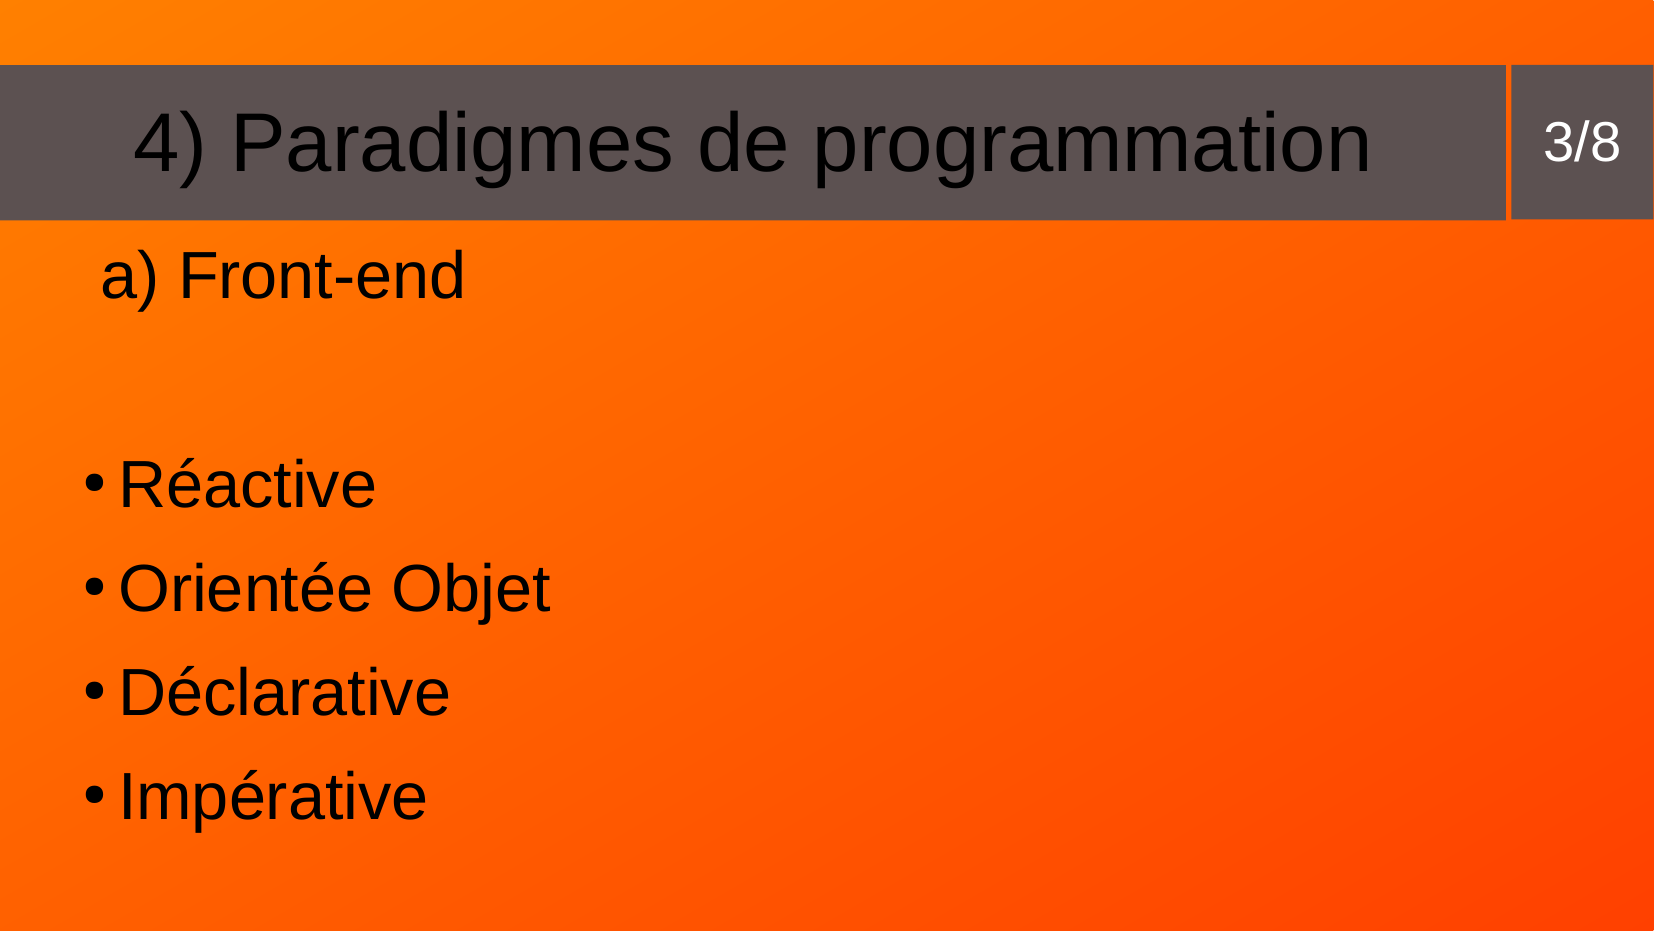

Paradigmes de programmation
3/8
# Front-end
Réactive
Orientée Objet
Déclarative
Impérative